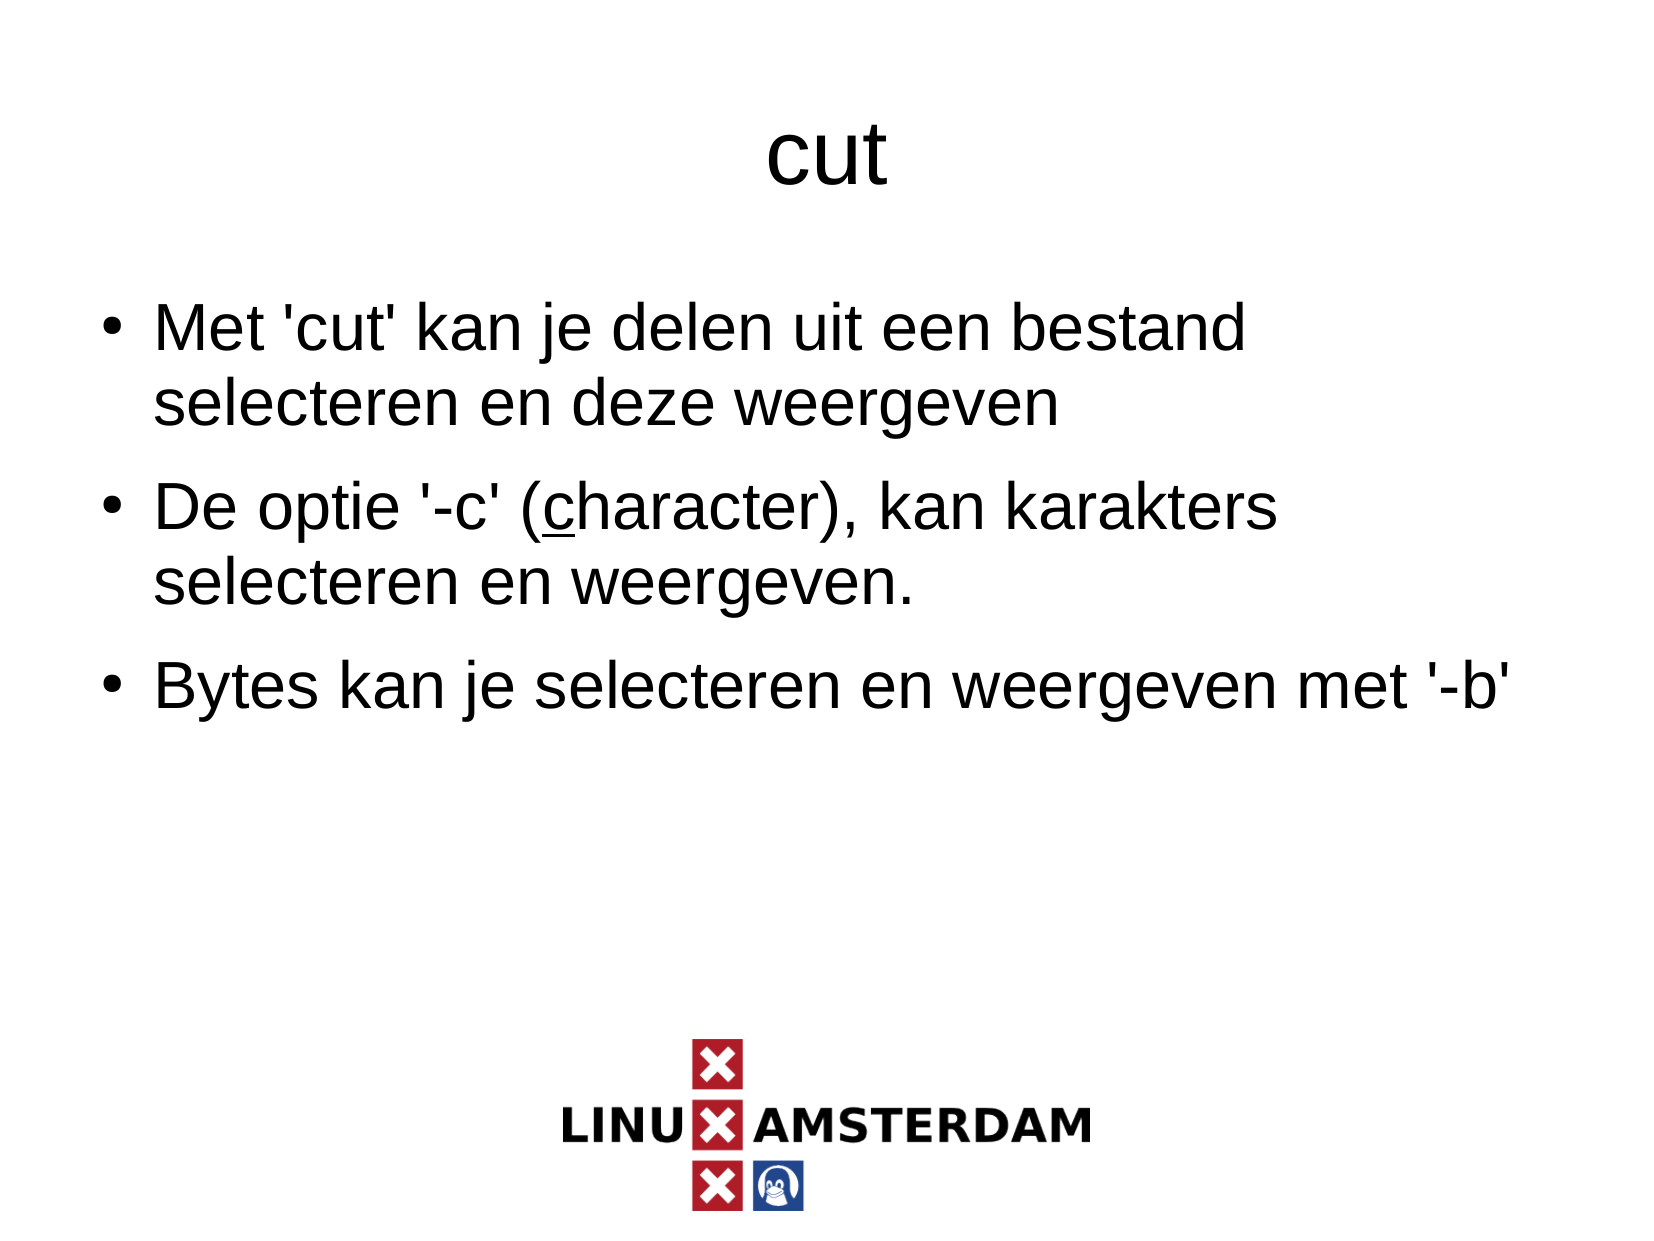

# cut
Met 'cut' kan je delen uit een bestand selecteren en deze weergeven
De optie '-c' (character), kan karakters selecteren en weergeven.
Bytes kan je selecteren en weergeven met '-b'